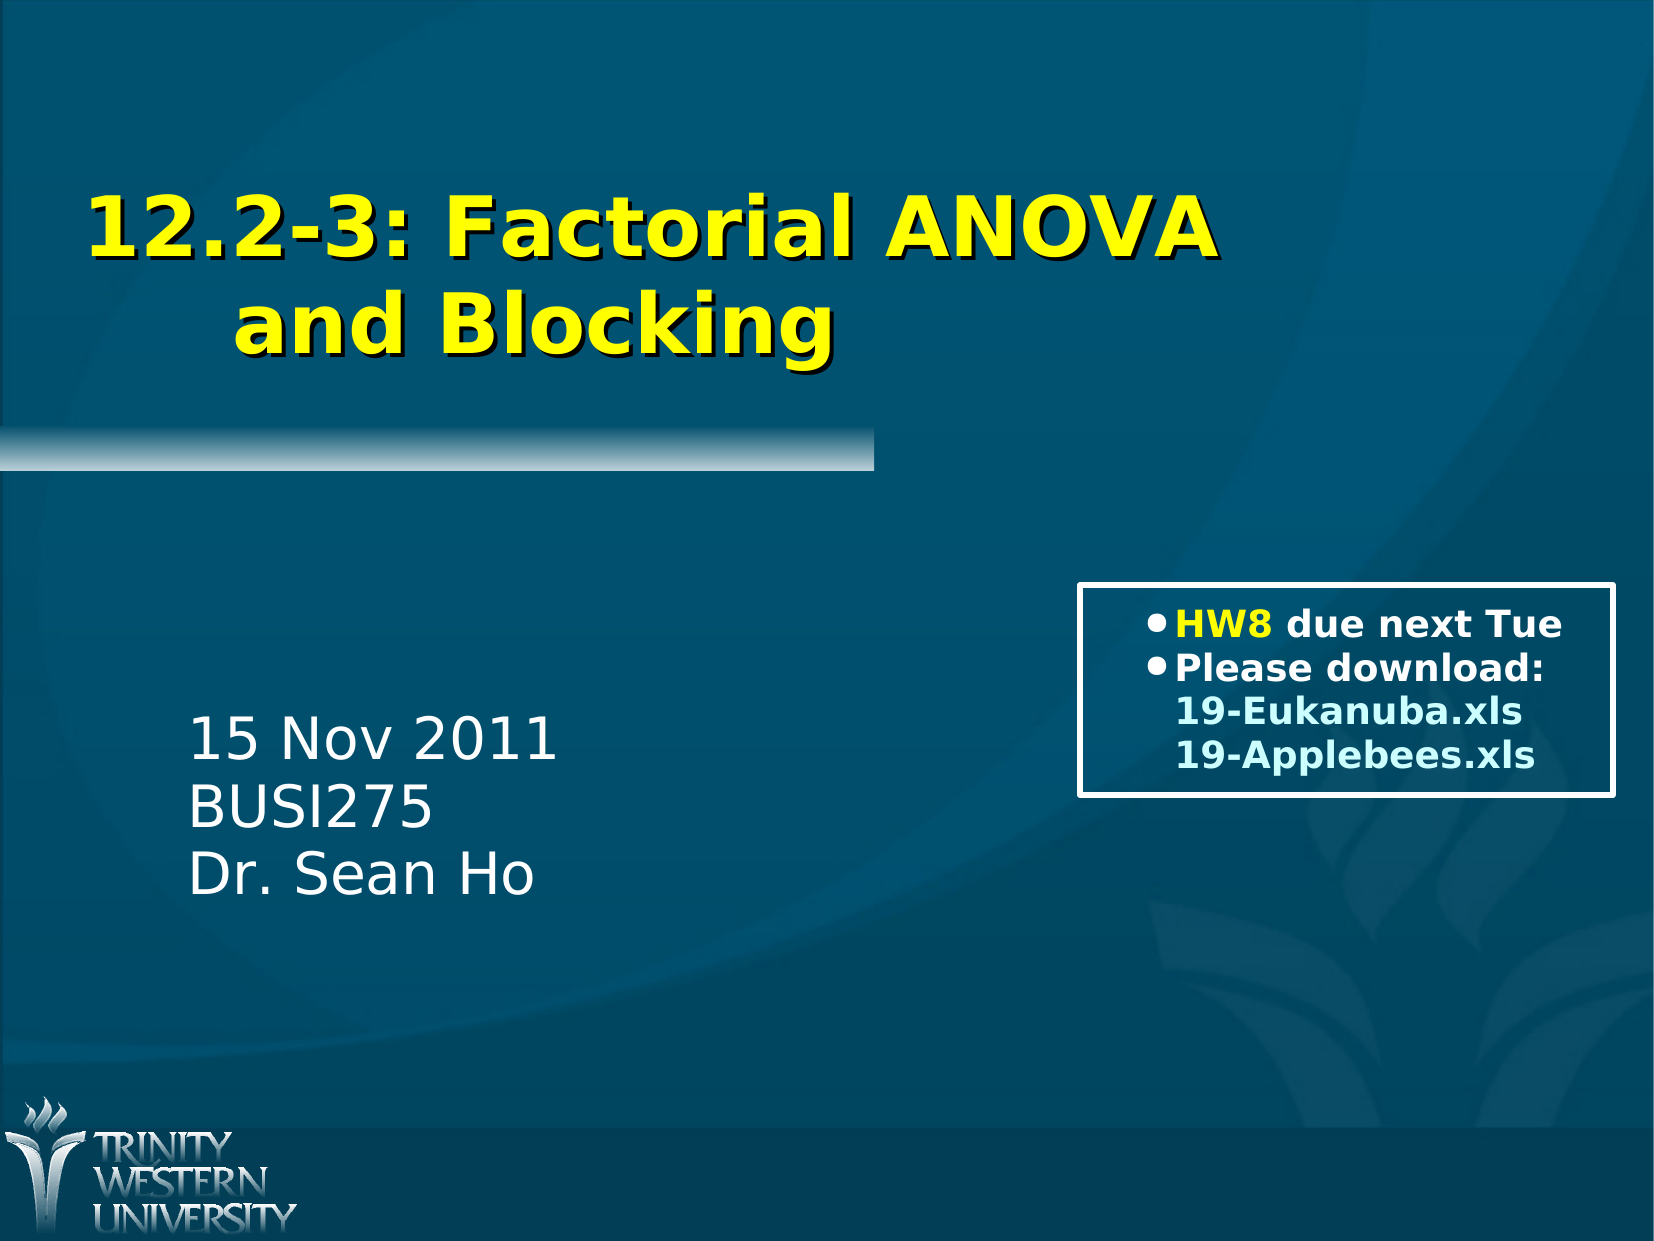

# 12.2-3: Factorial ANOVA and Blocking
15 Nov 2011
BUSI275
Dr. Sean Ho
HW8 due next Tue
Please download:
19-Eukanuba.xls
19-Applebees.xls